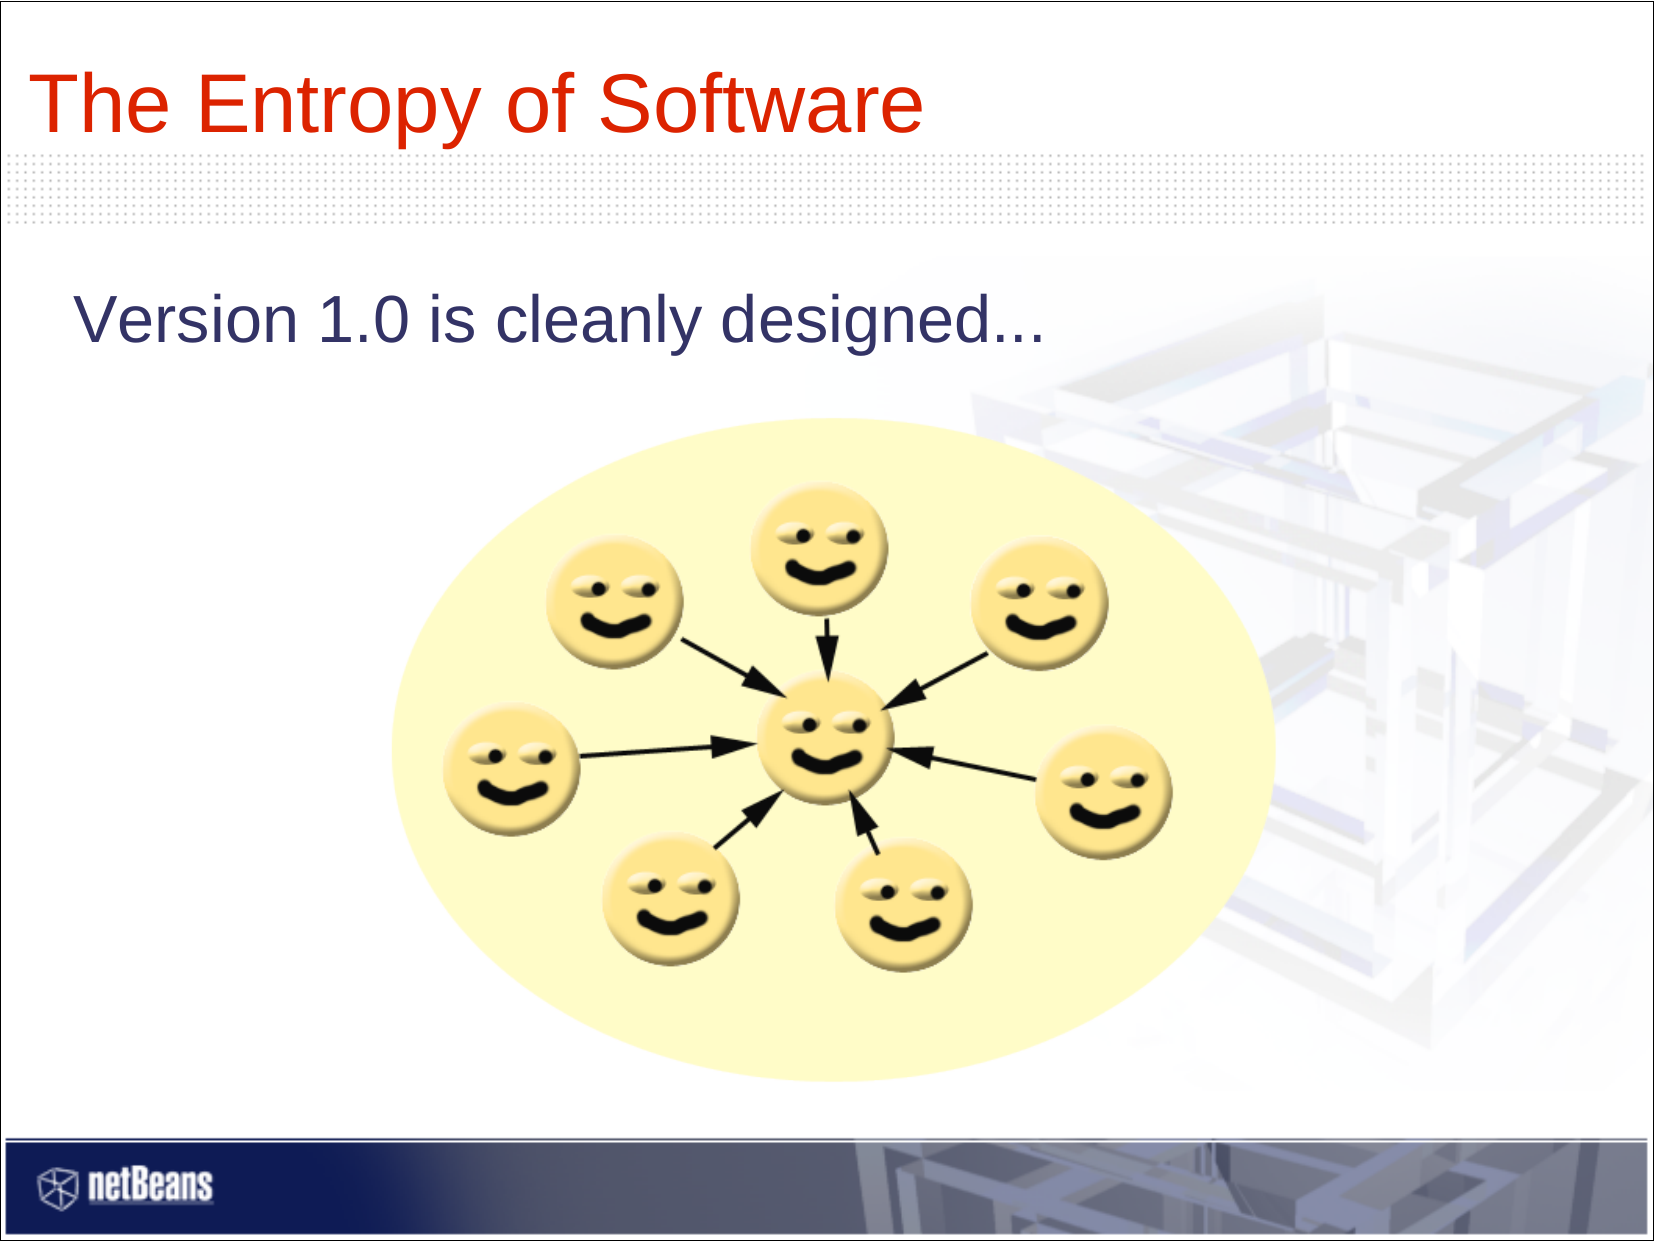

# The Entropy of Software
Version 1.0 is cleanly designed...